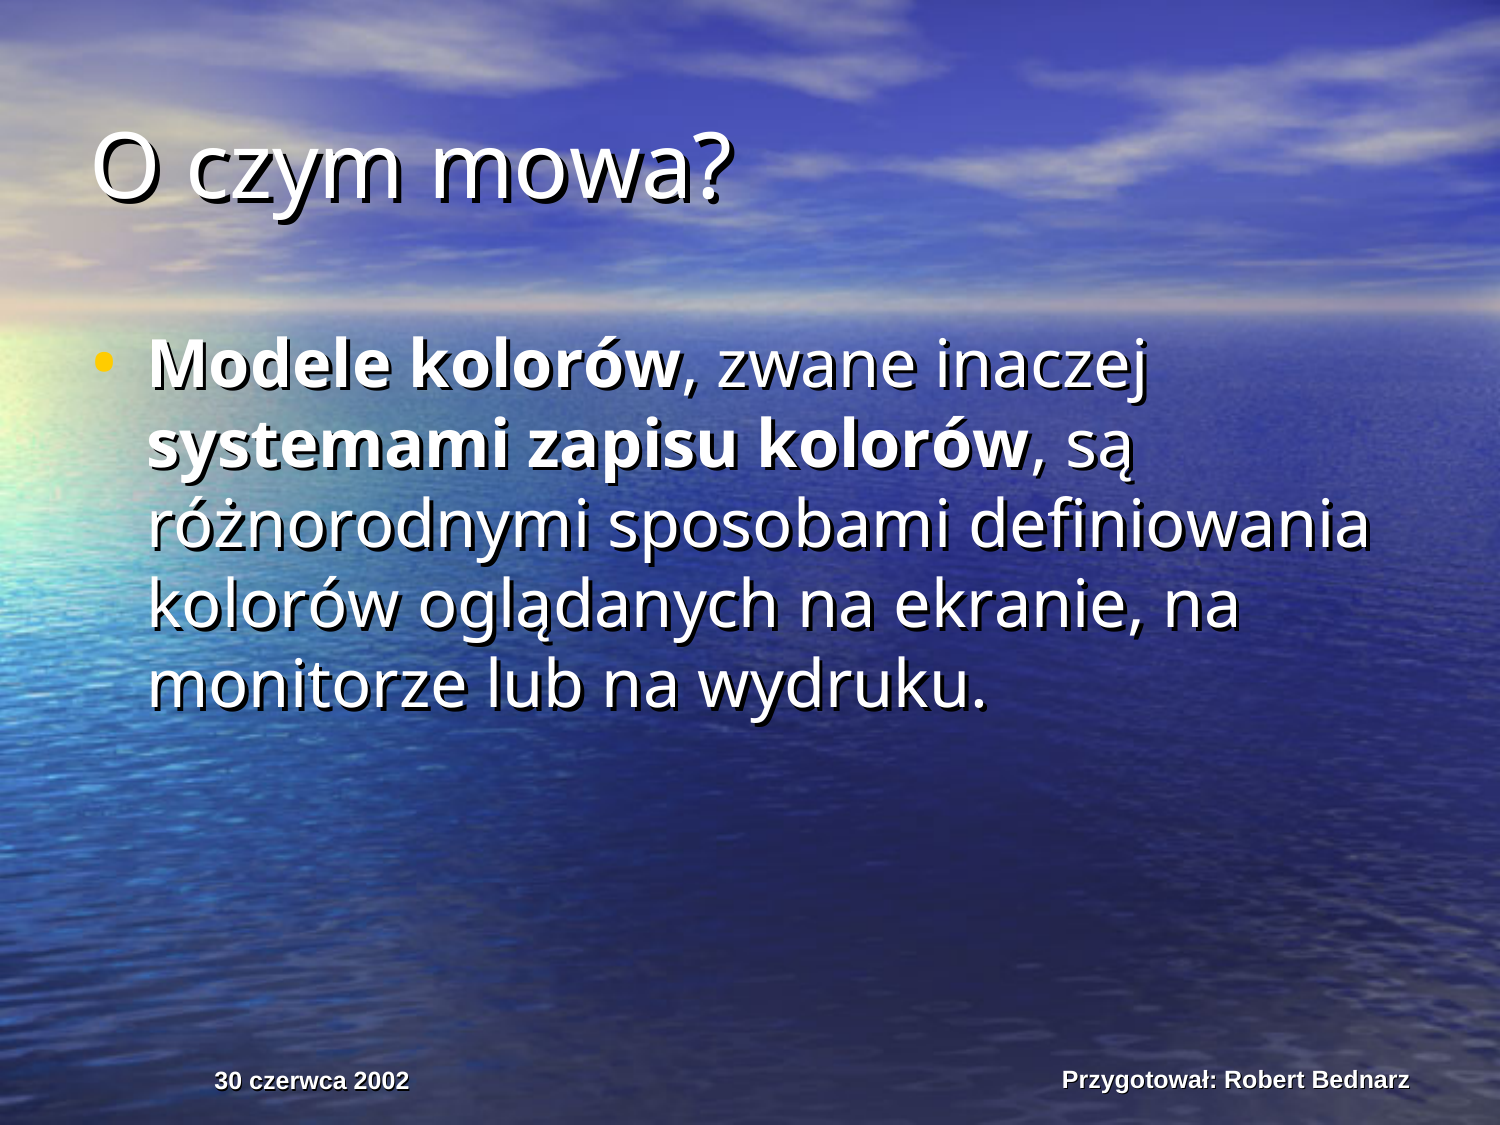

# O czym mowa?
Modele kolorów, zwane inaczej systemami zapisu kolorów, są różnorodnymi sposobami definiowania kolorów oglądanych na ekranie, na monitorze lub na wydruku.